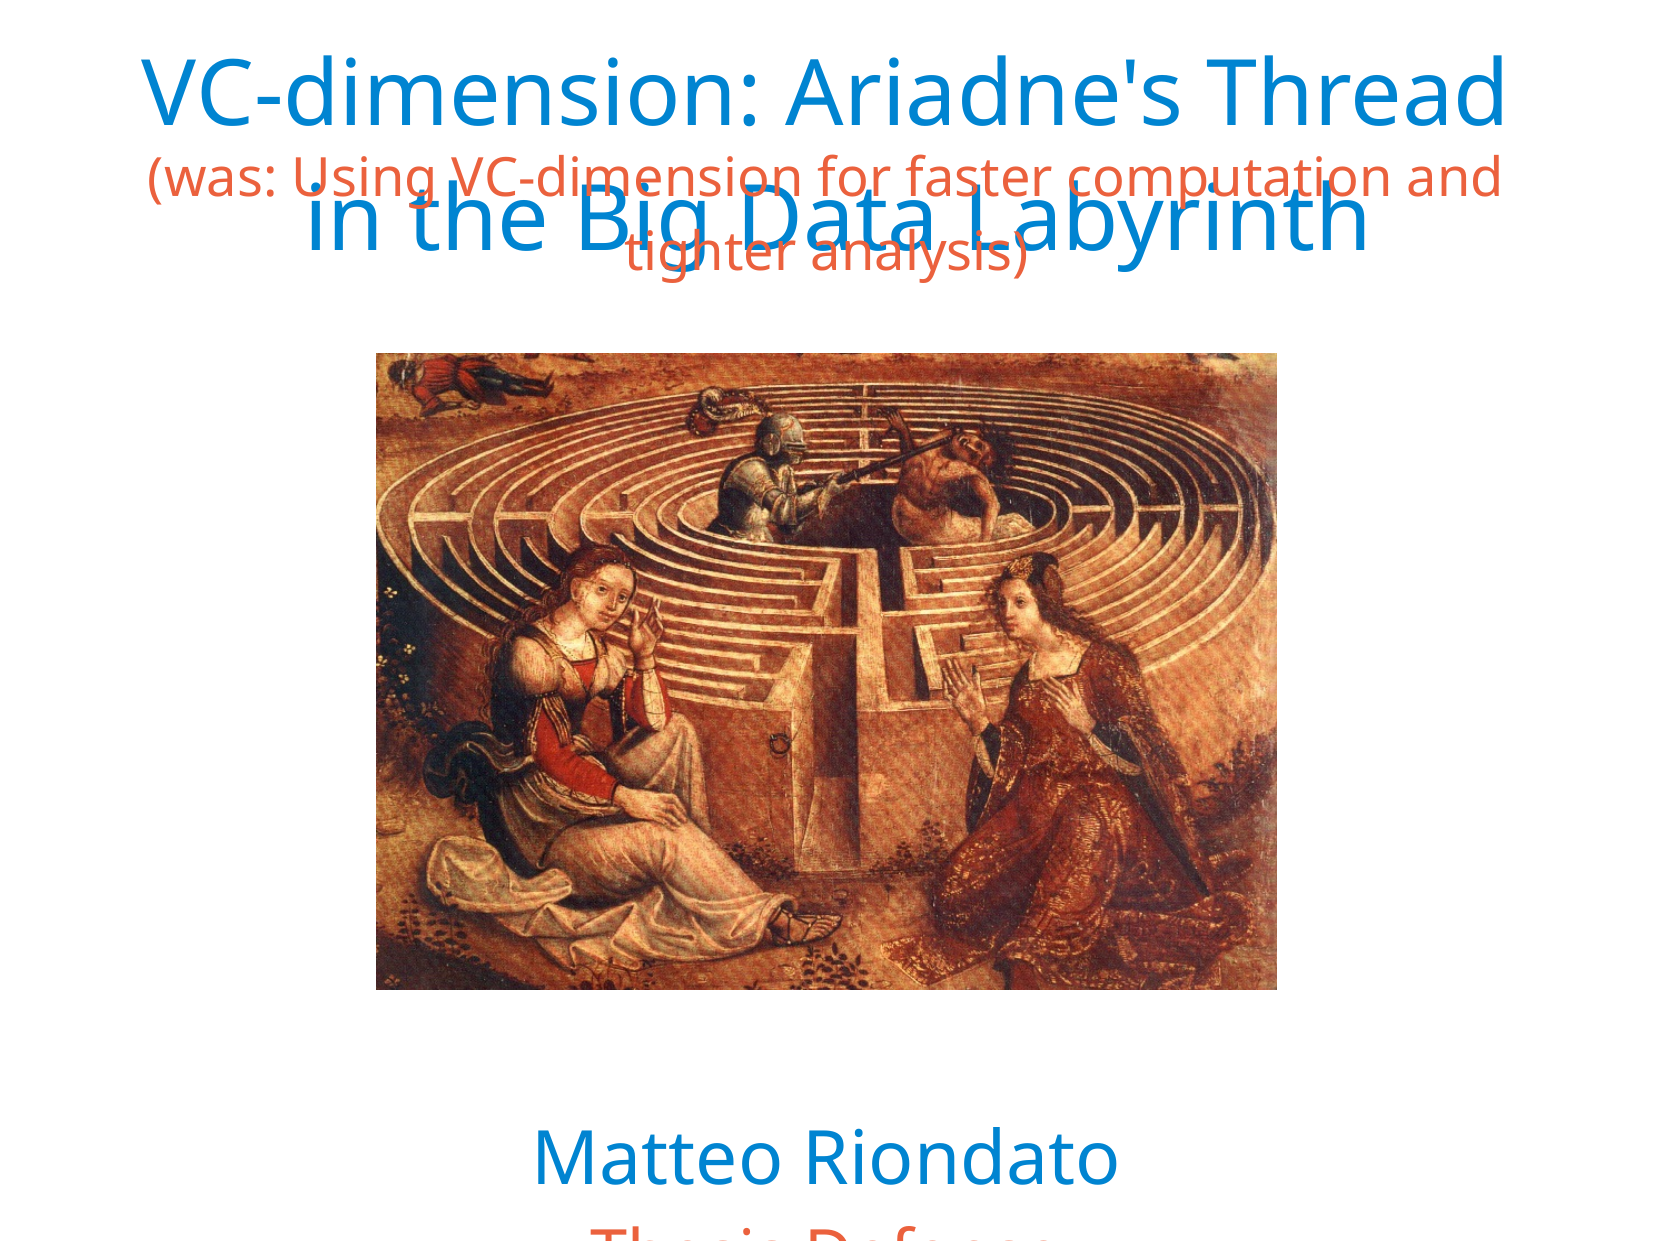

# VC-dimension: Ariadne's Thread in the Big Data Labyrinth
(was: Using VC-dimension for faster computation and tighter analysis)
Matteo Riondato
Thesis Defense
April 18, 2014